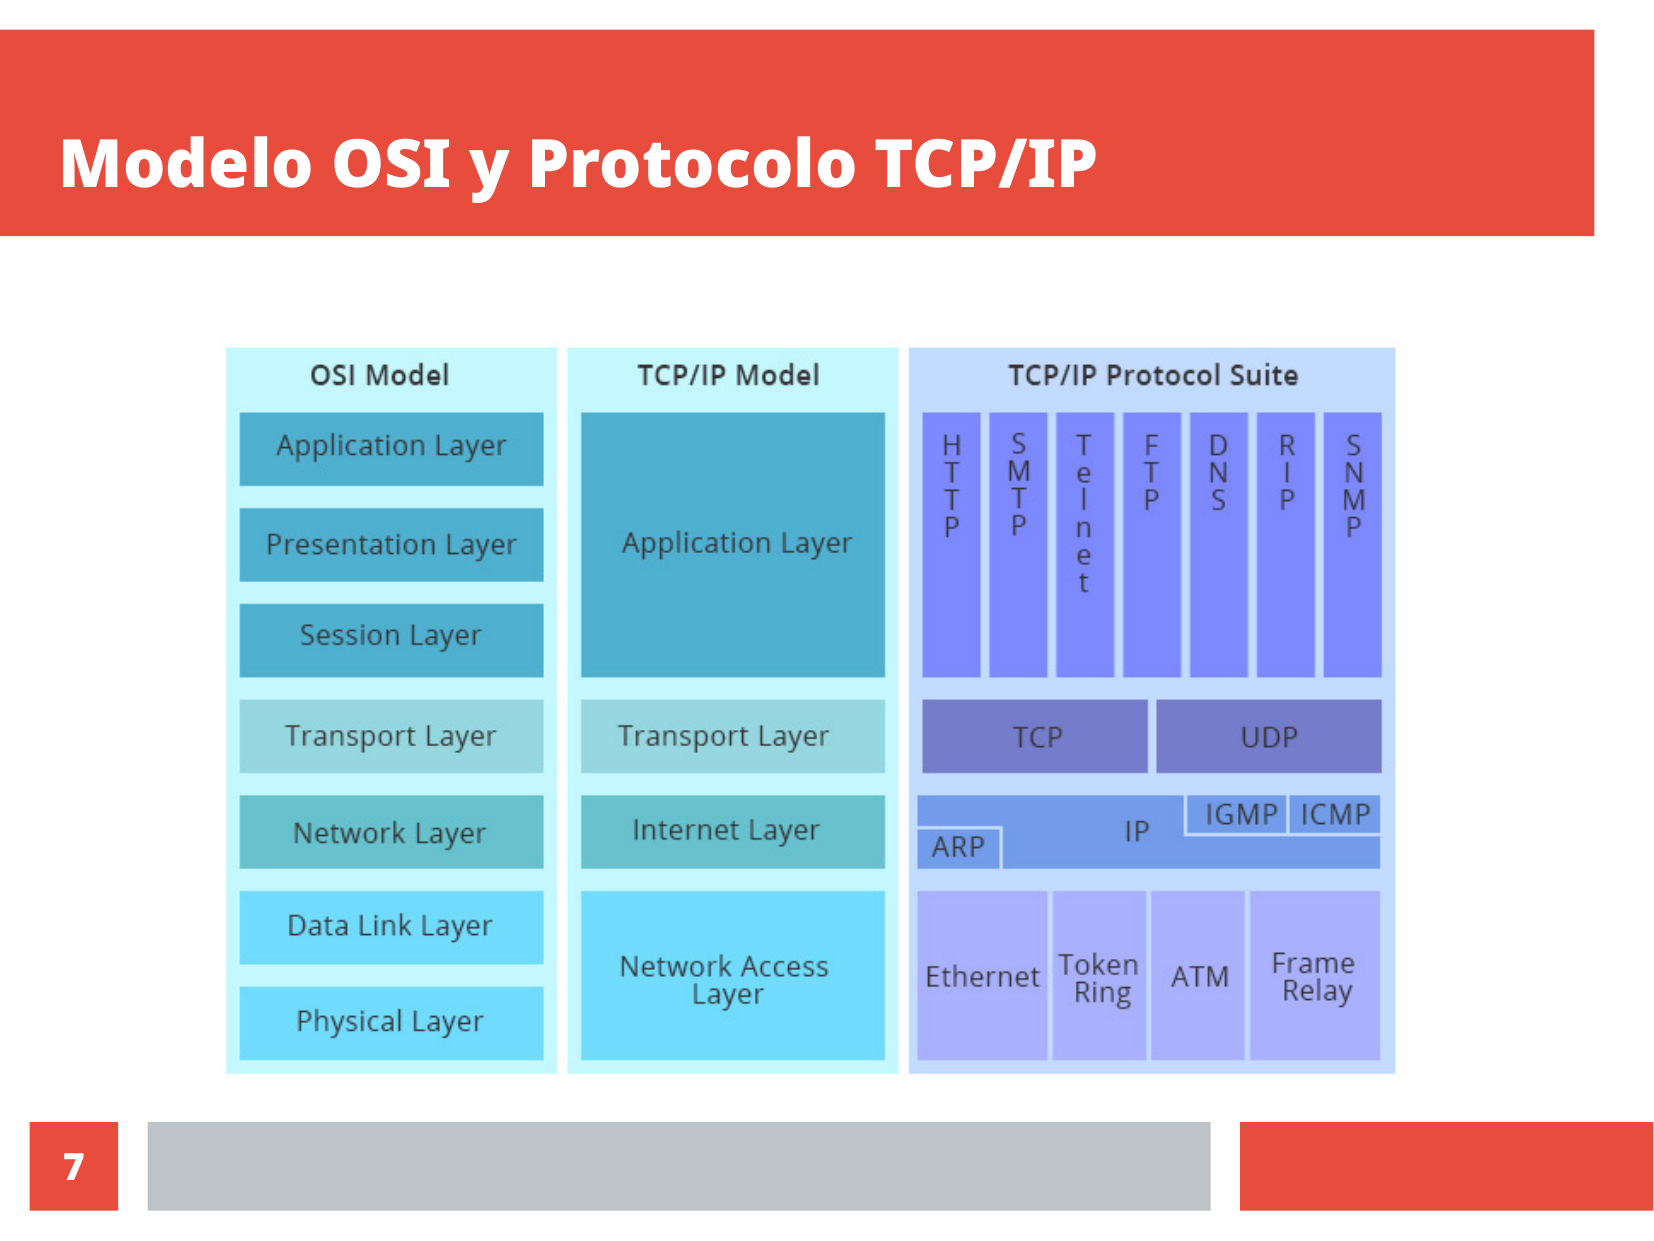

# Modelo OSI y Protocolo TCP/IP
7